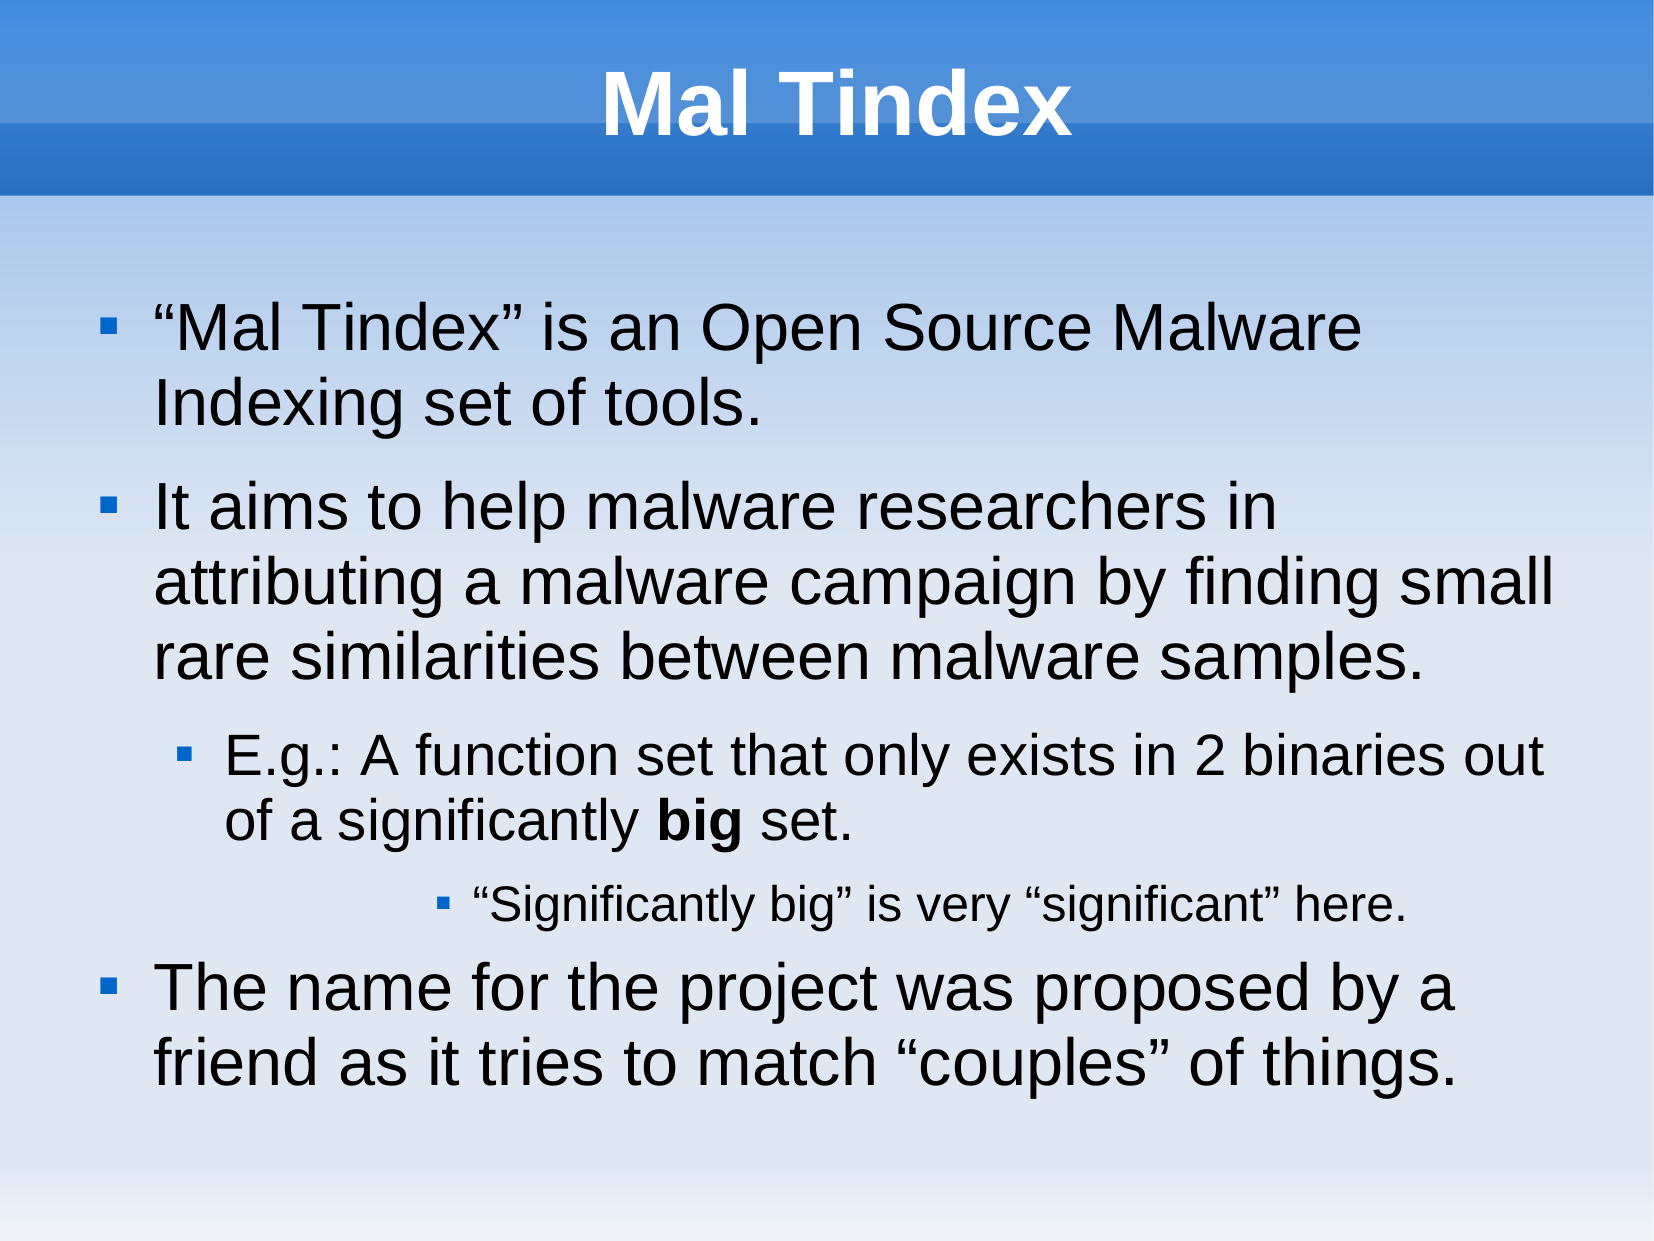

# Mal Tindex
“Mal Tindex” is an Open Source Malware Indexing set of tools.
It aims to help malware researchers in attributing a malware campaign by finding small rare similarities between malware samples.
E.g.: A function set that only exists in 2 binaries out of a significantly big set.
“Significantly big” is very “significant” here.
The name for the project was proposed by a friend as it tries to match “couples” of things.